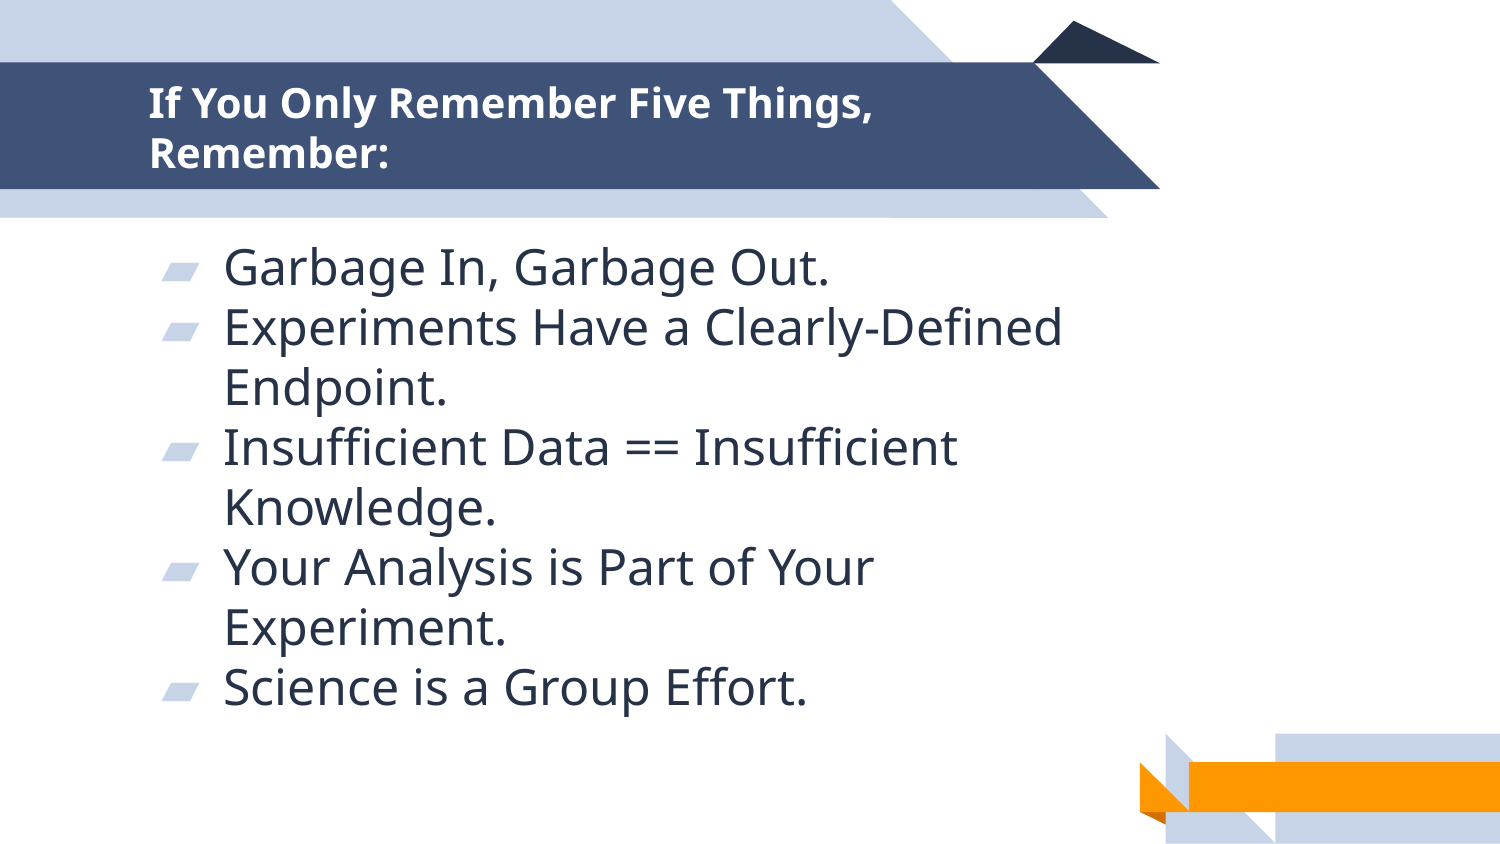

# If You Only Remember Five Things, Remember:
Garbage In, Garbage Out.
Experiments Have a Clearly-Defined Endpoint.
Insufficient Data == Insufficient Knowledge.
Your Analysis is Part of Your Experiment.
Science is a Group Effort.